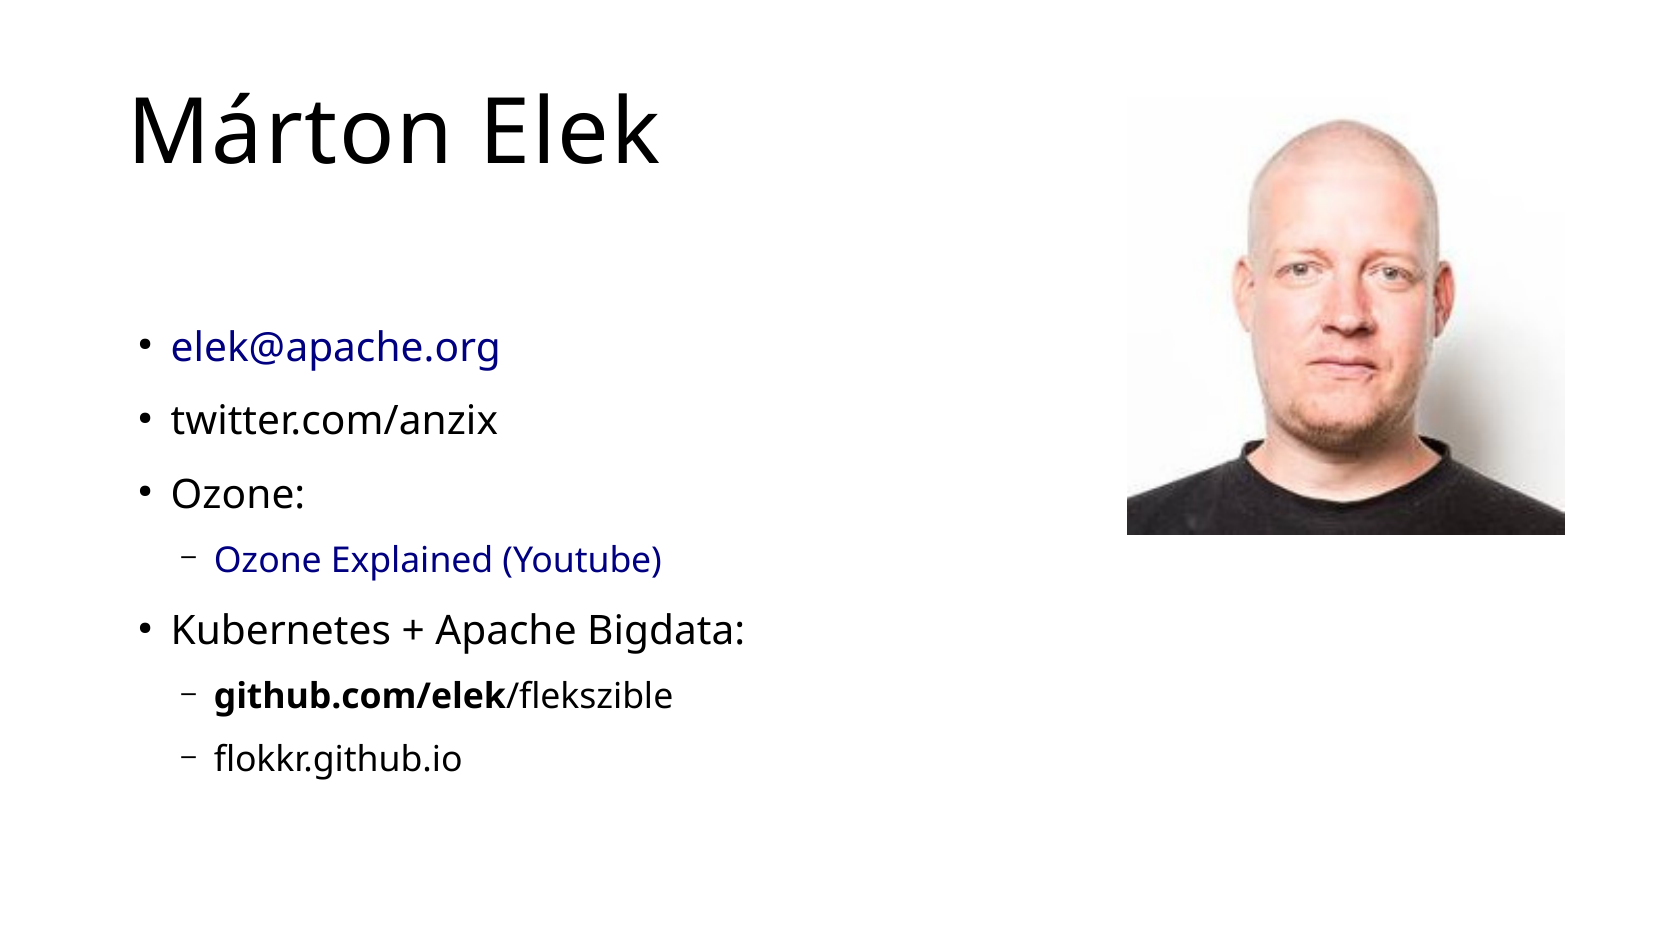

# Márton Elek
elek@apache.org
twitter.com/anzix
Ozone:
Ozone Explained (Youtube)
Kubernetes + Apache Bigdata:
github.com/elek/flekszible
flokkr.github.io